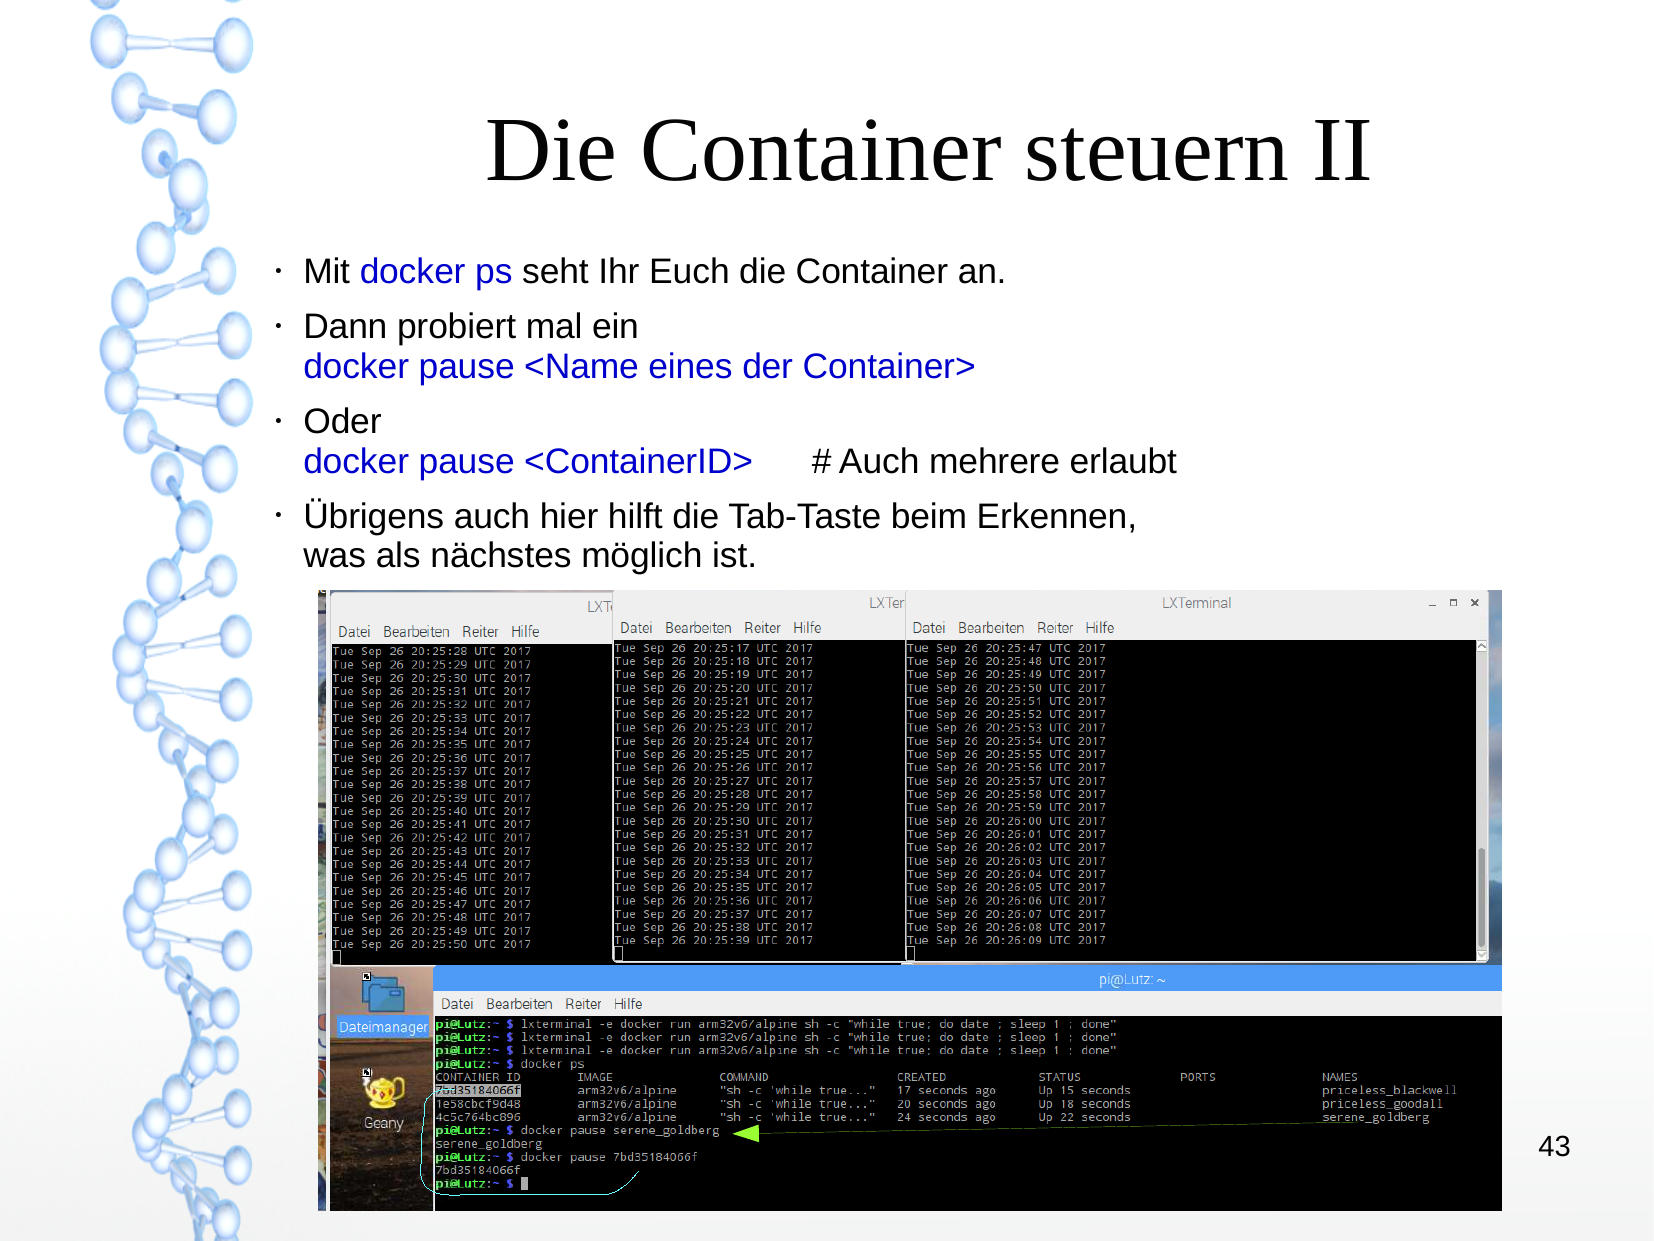

# Die Container steuern II
Mit docker ps seht Ihr Euch die Container an.
Dann probiert mal ein
docker pause <Name eines der Container>
Oder
docker pause <ContainerID> 		# Auch mehrere erlaubt
Übrigens auch hier hilft die Tab-Taste beim Erkennen,
was als nächstes möglich ist.
43